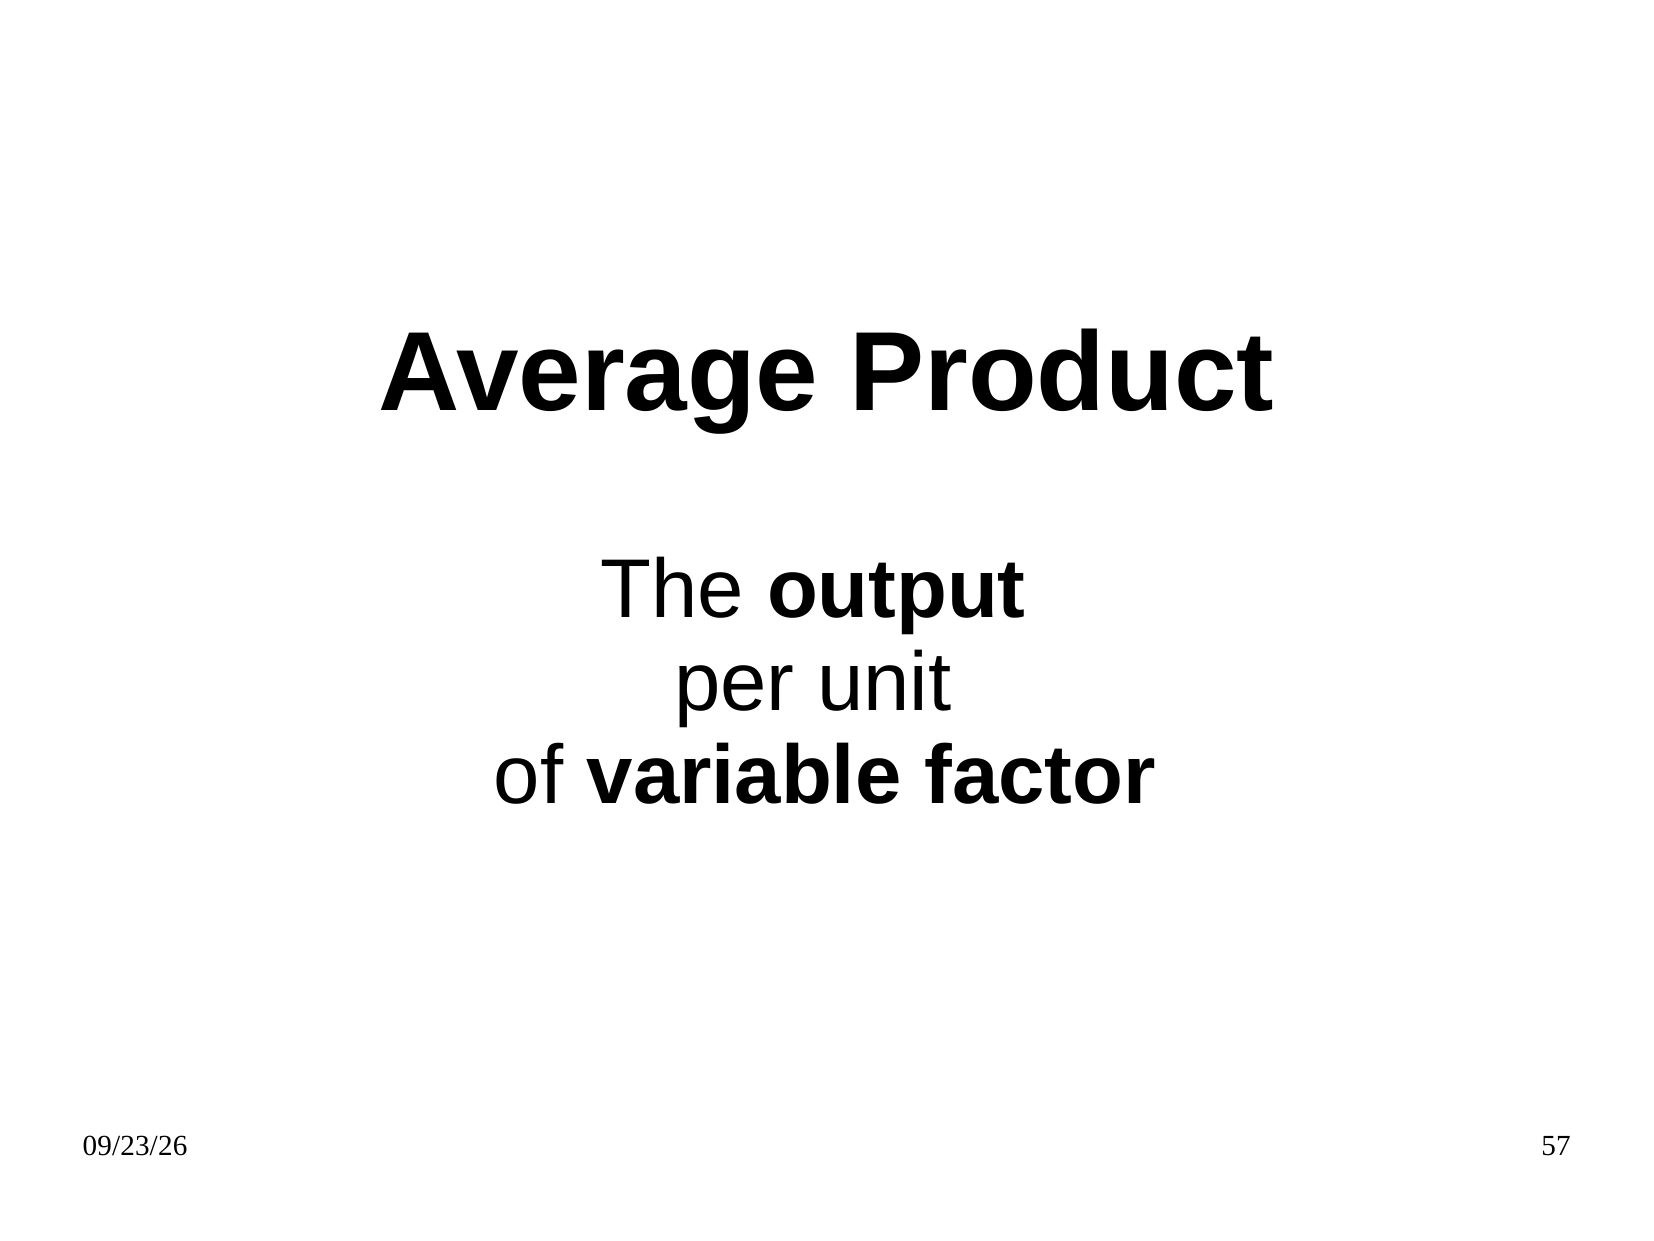

# Average Product
The output
per unit
of variable factor
57